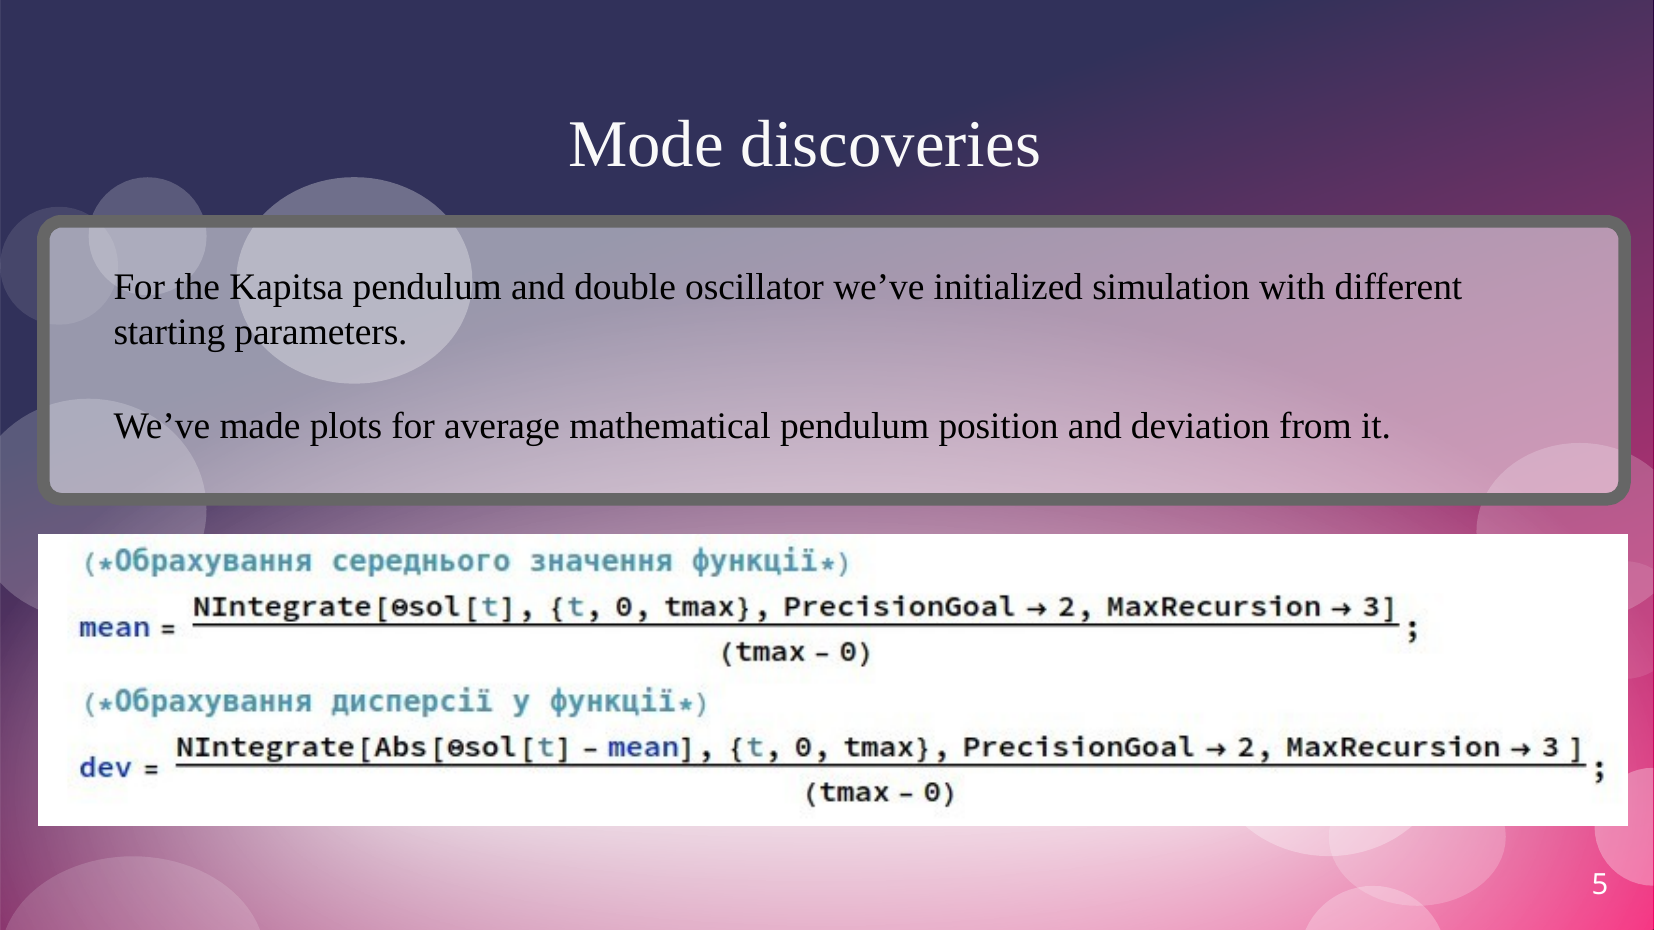

Mode discoveries
For the Kapitsa pendulum and double oscillator we’ve initialized simulation with different starting parameters.
We’ve made plots for average mathematical pendulum position and deviation from it.